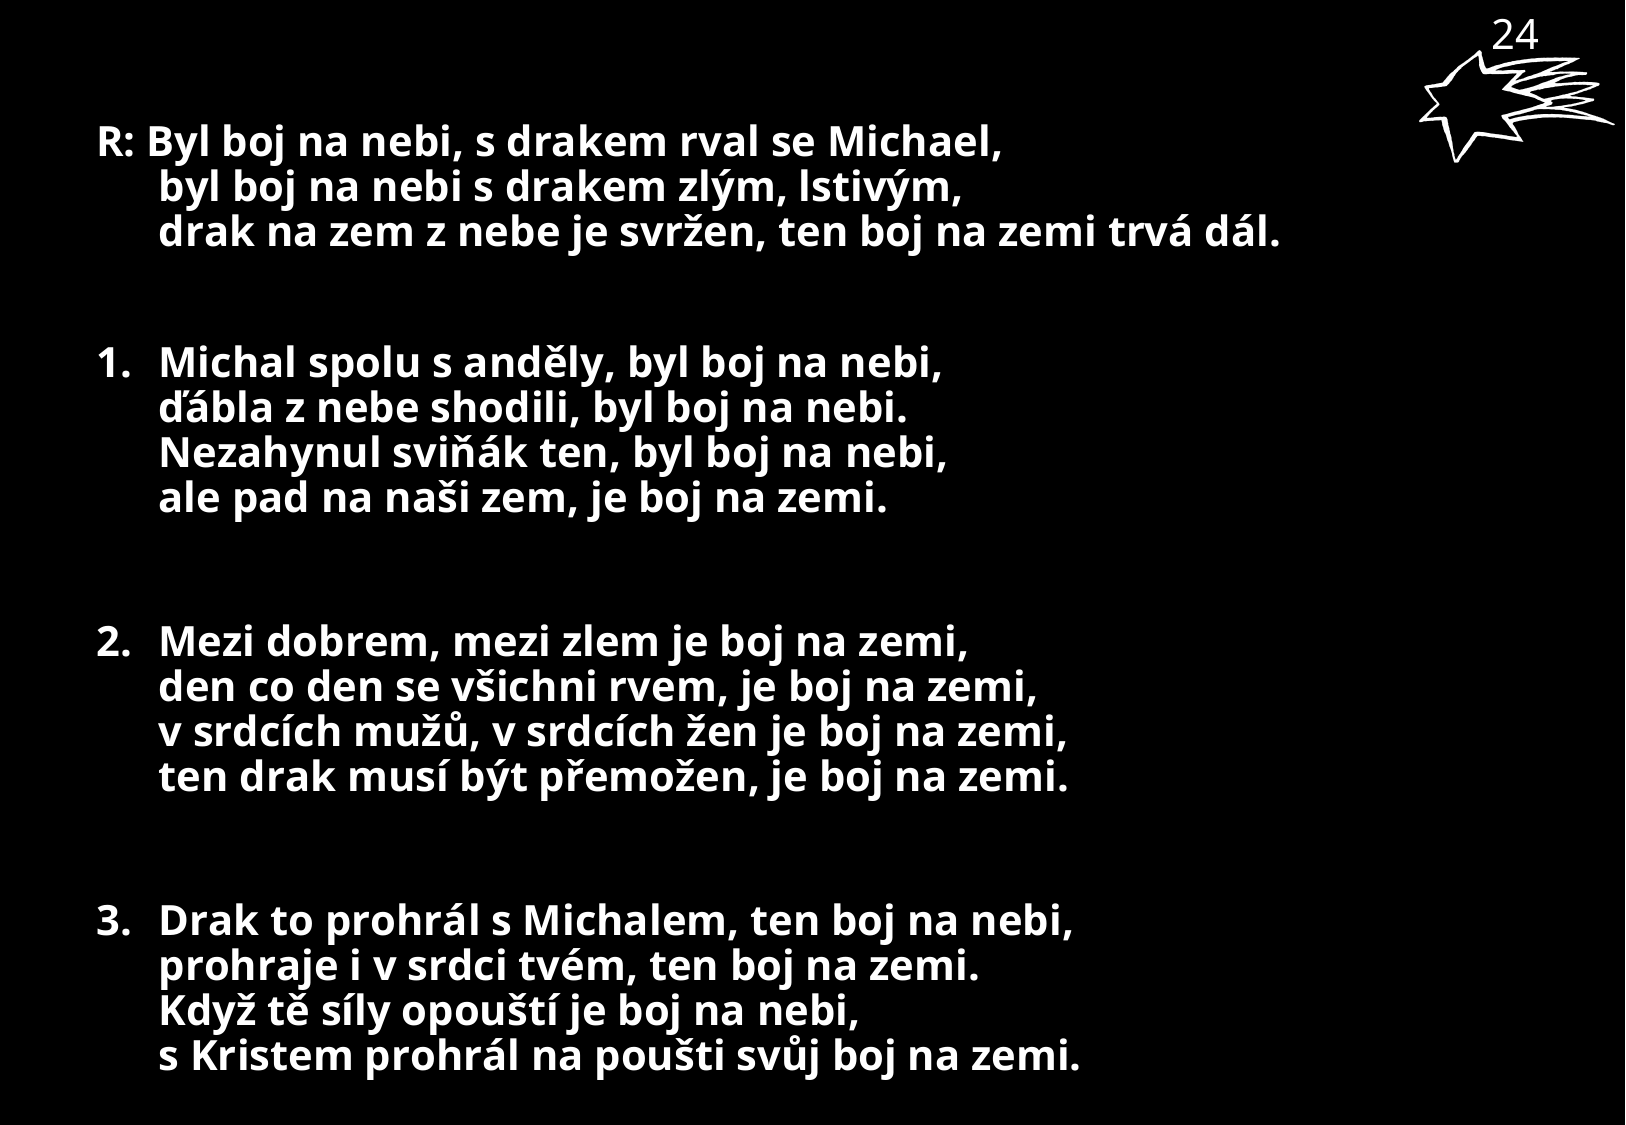

24
# R: Byl boj na nebi, s drakem rval se Michael, byl boj na nebi s drakem zlým, lstivým, drak na zem z nebe je svržen, ten boj na zemi trvá dál.
Michal spolu s anděly, byl boj na nebi,
ďábla z nebe shodili, byl boj na nebi.
Nezahynul sviňák ten, byl boj na nebi,
ale pad na naši zem, je boj na zemi.
Mezi dobrem, mezi zlem je boj na zemi,
den co den se všichni rvem, je boj na zemi,
v srdcích mužů, v srdcích žen je boj na zemi,
ten drak musí být přemožen, je boj na zemi.
Drak to prohrál s Michalem, ten boj na nebi,
prohraje i v srdci tvém, ten boj na zemi.
Když tě síly opouští je boj na nebi,
s Kristem prohrál na poušti svůj boj na zemi.